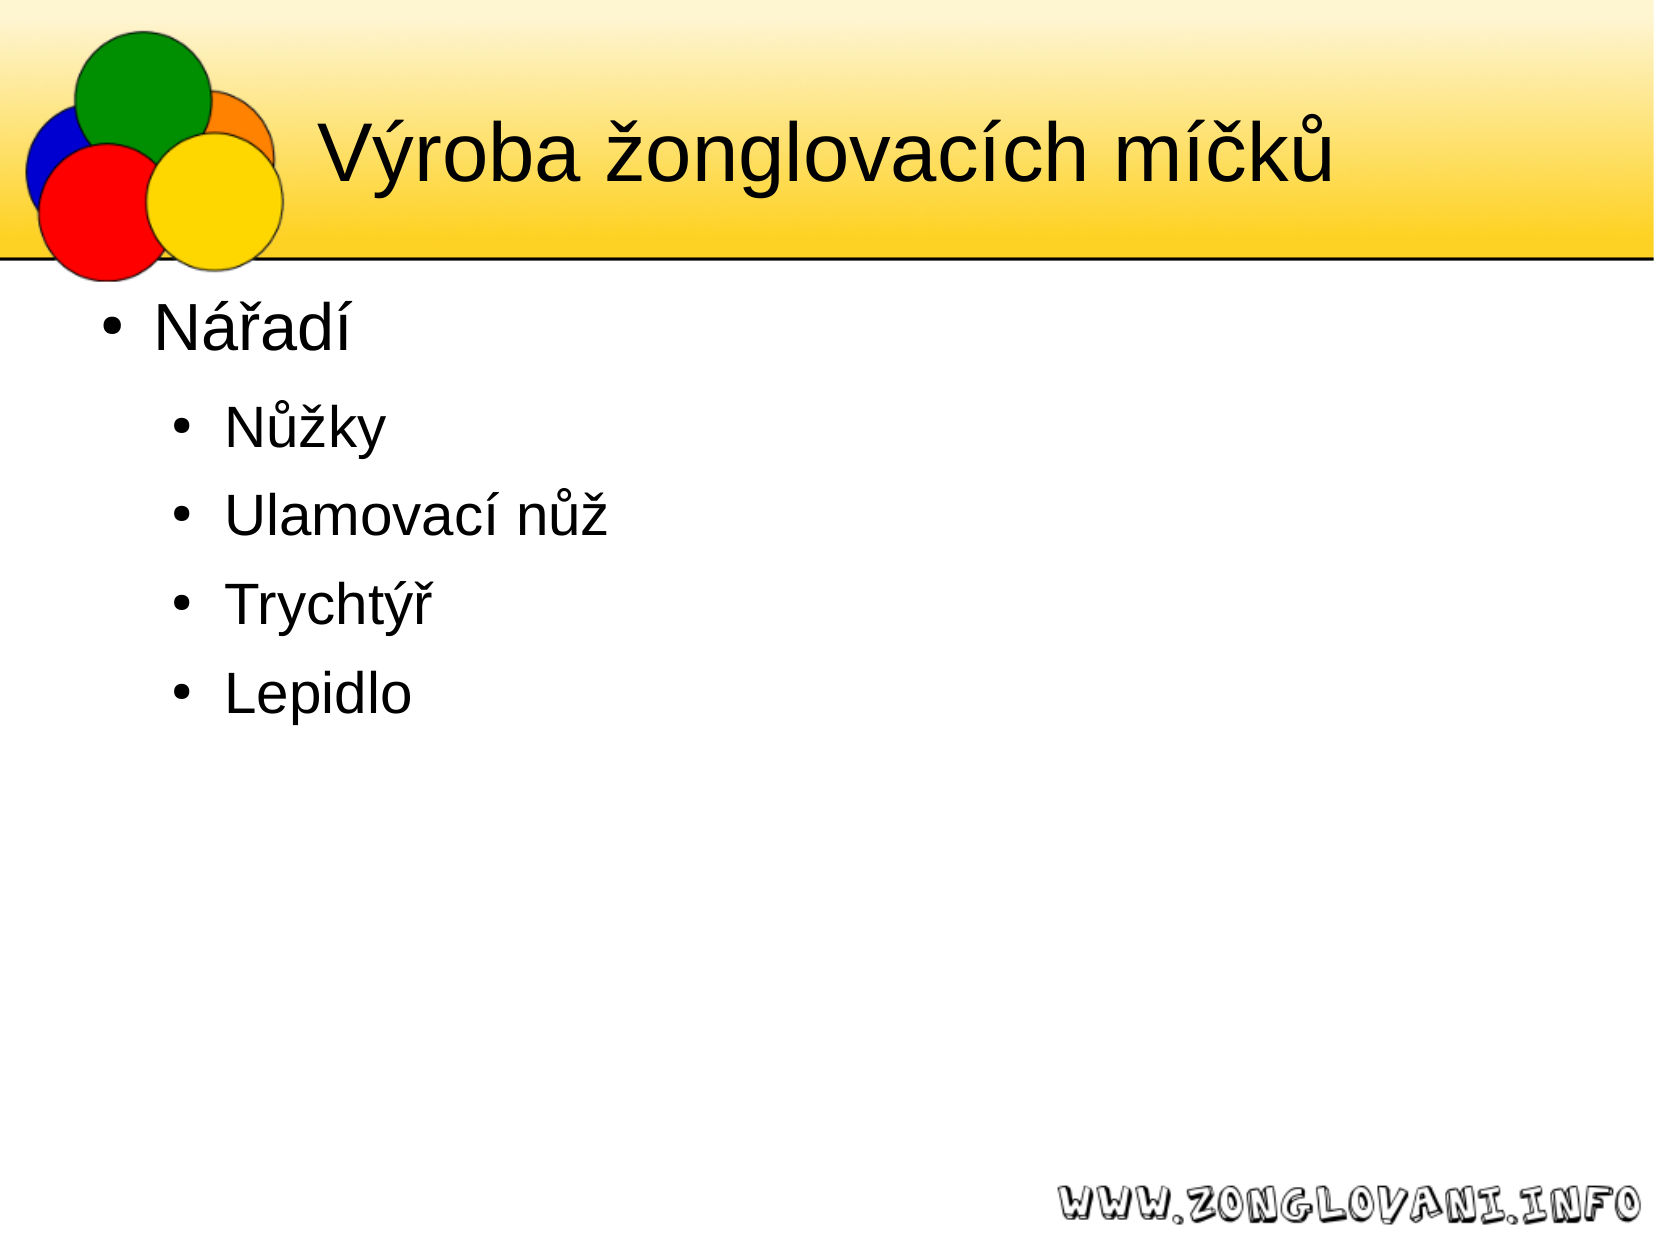

# Výroba žonglovacích míčků
Nářadí
Nůžky
Ulamovací nůž
Trychtýř
Lepidlo